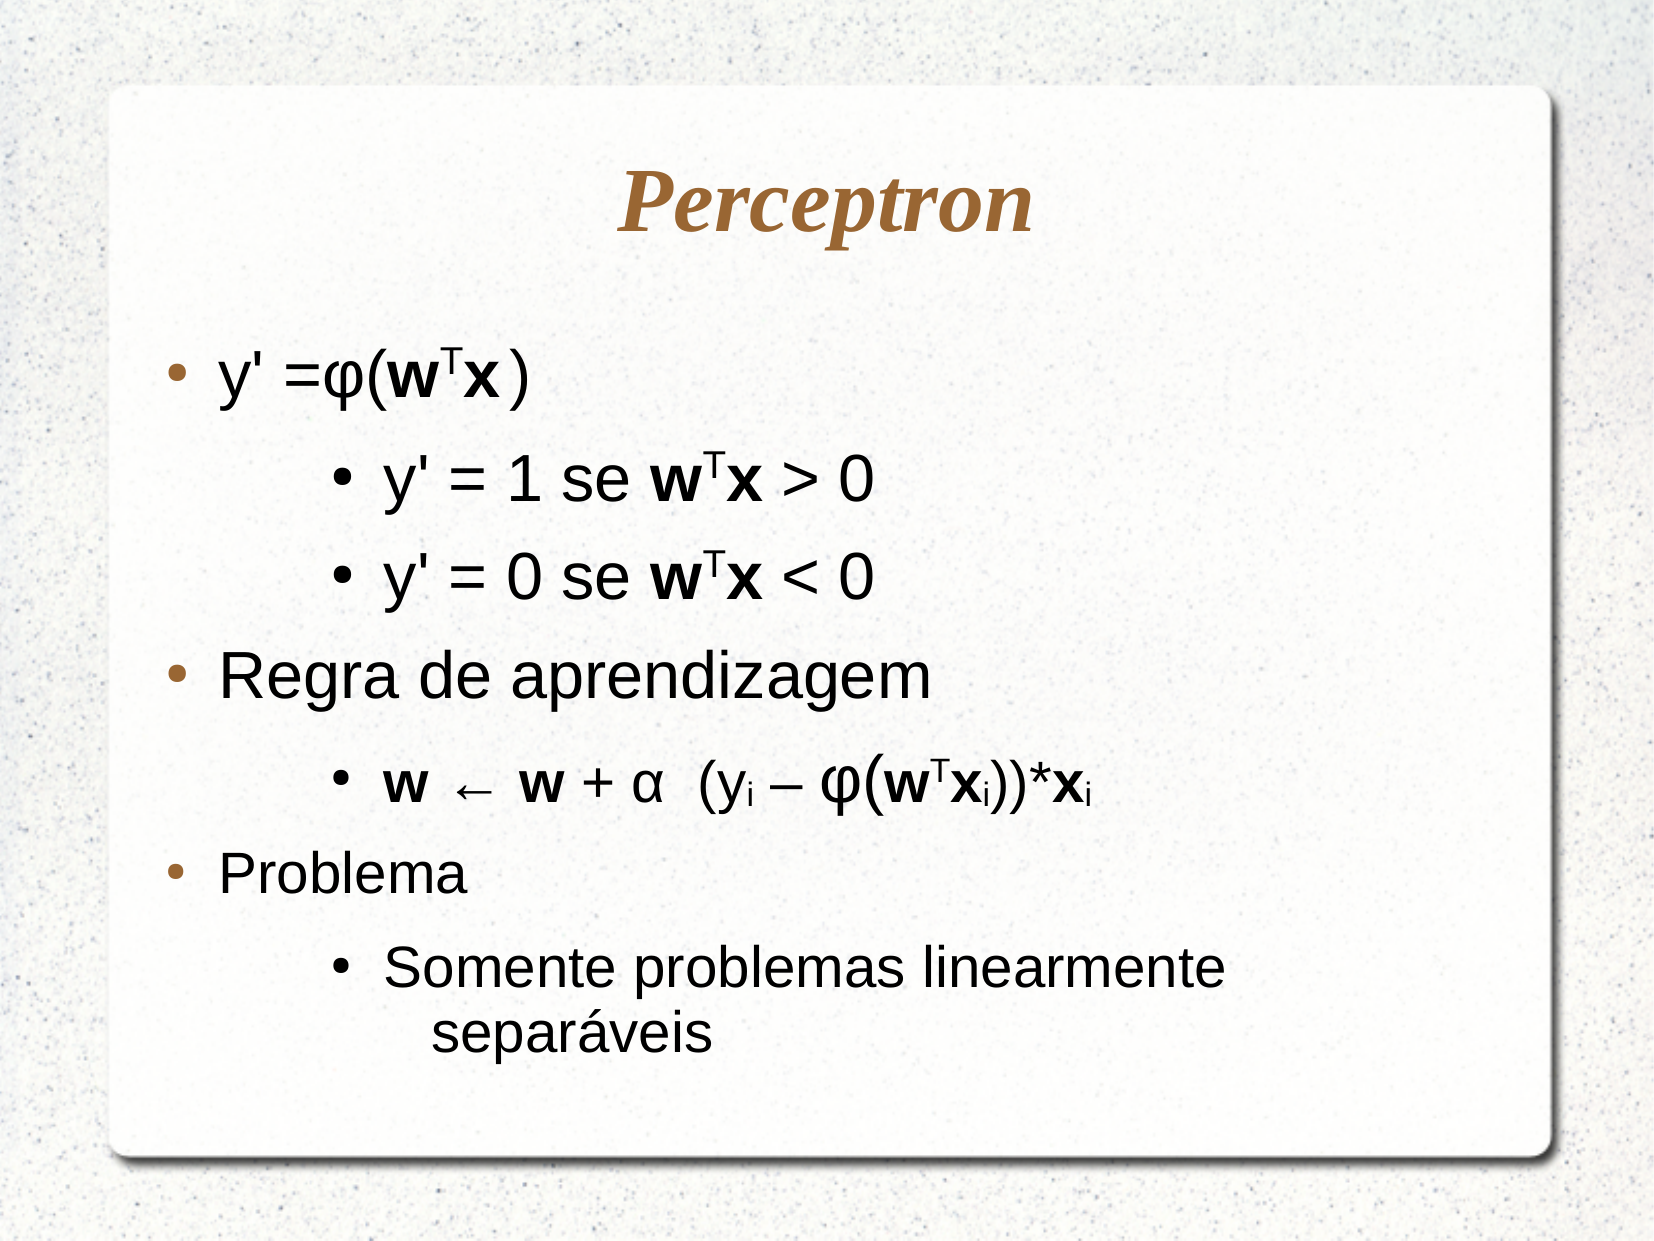

# Perceptron
y' =φ(wTx )
y' = 1 se wTx > 0
y' = 0 se wTx < 0
Regra de aprendizagem
w ← w + α (yi – φ(wTxi))*xi
Problema
Somente problemas linearmente separáveis